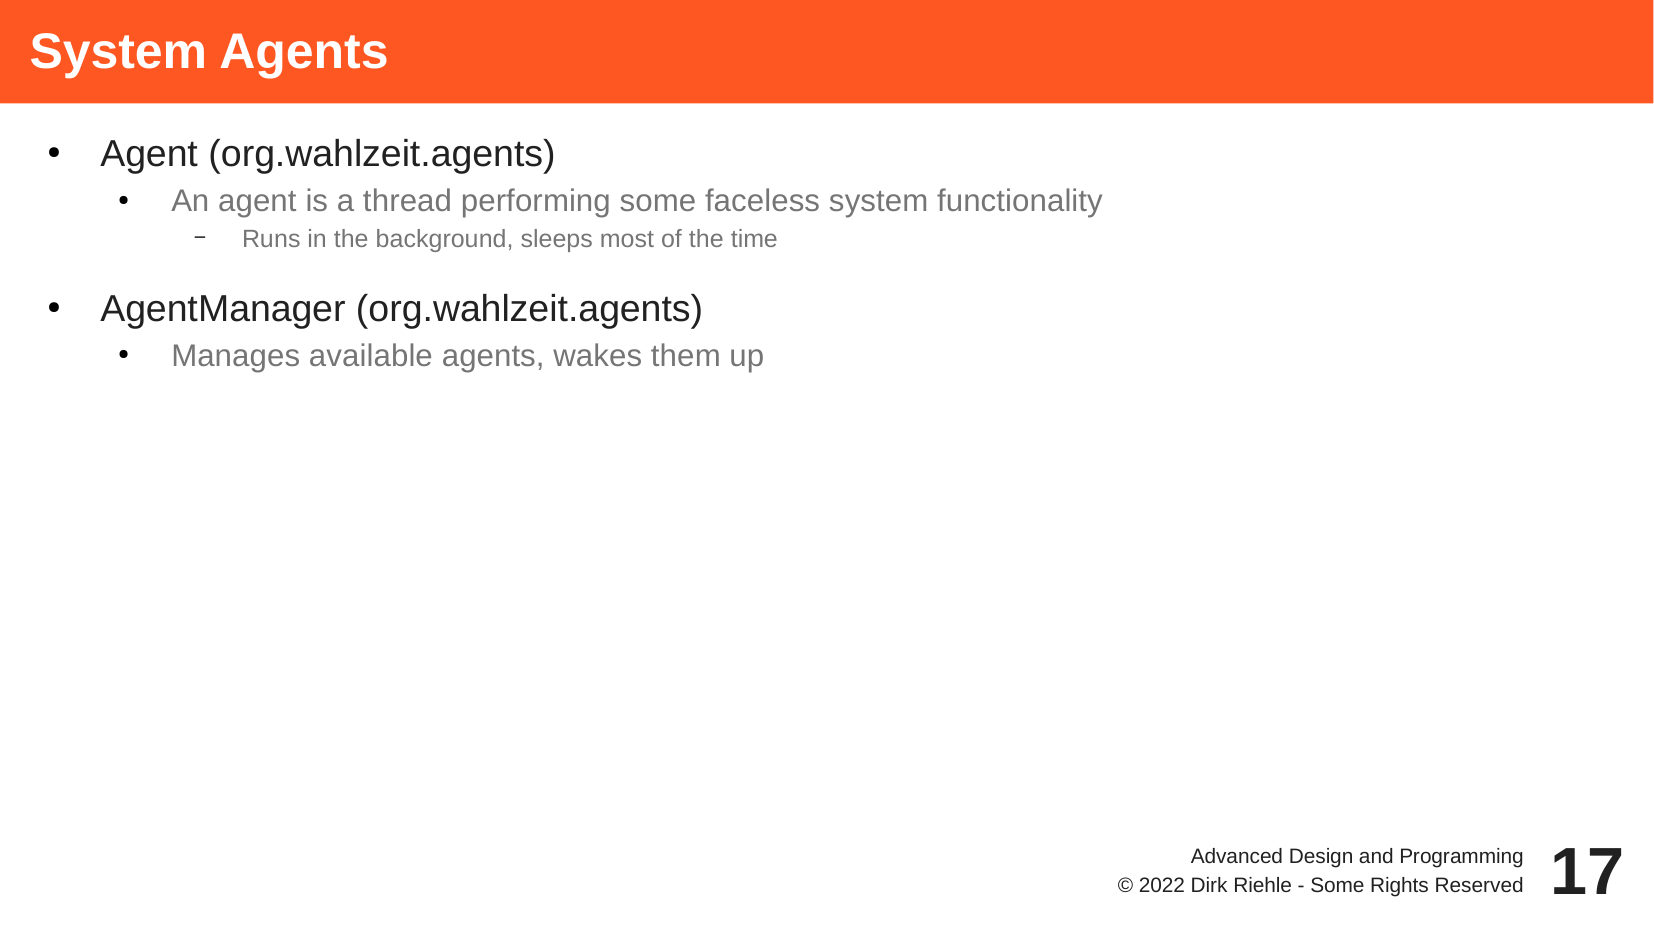

# System Agents
Agent (org.wahlzeit.agents)
An agent is a thread performing some faceless system functionality
Runs in the background, sleeps most of the time
AgentManager (org.wahlzeit.agents)
Manages available agents, wakes them up
Advanced Design and Programming
17
© 2022 Dirk Riehle - Some Rights Reserved